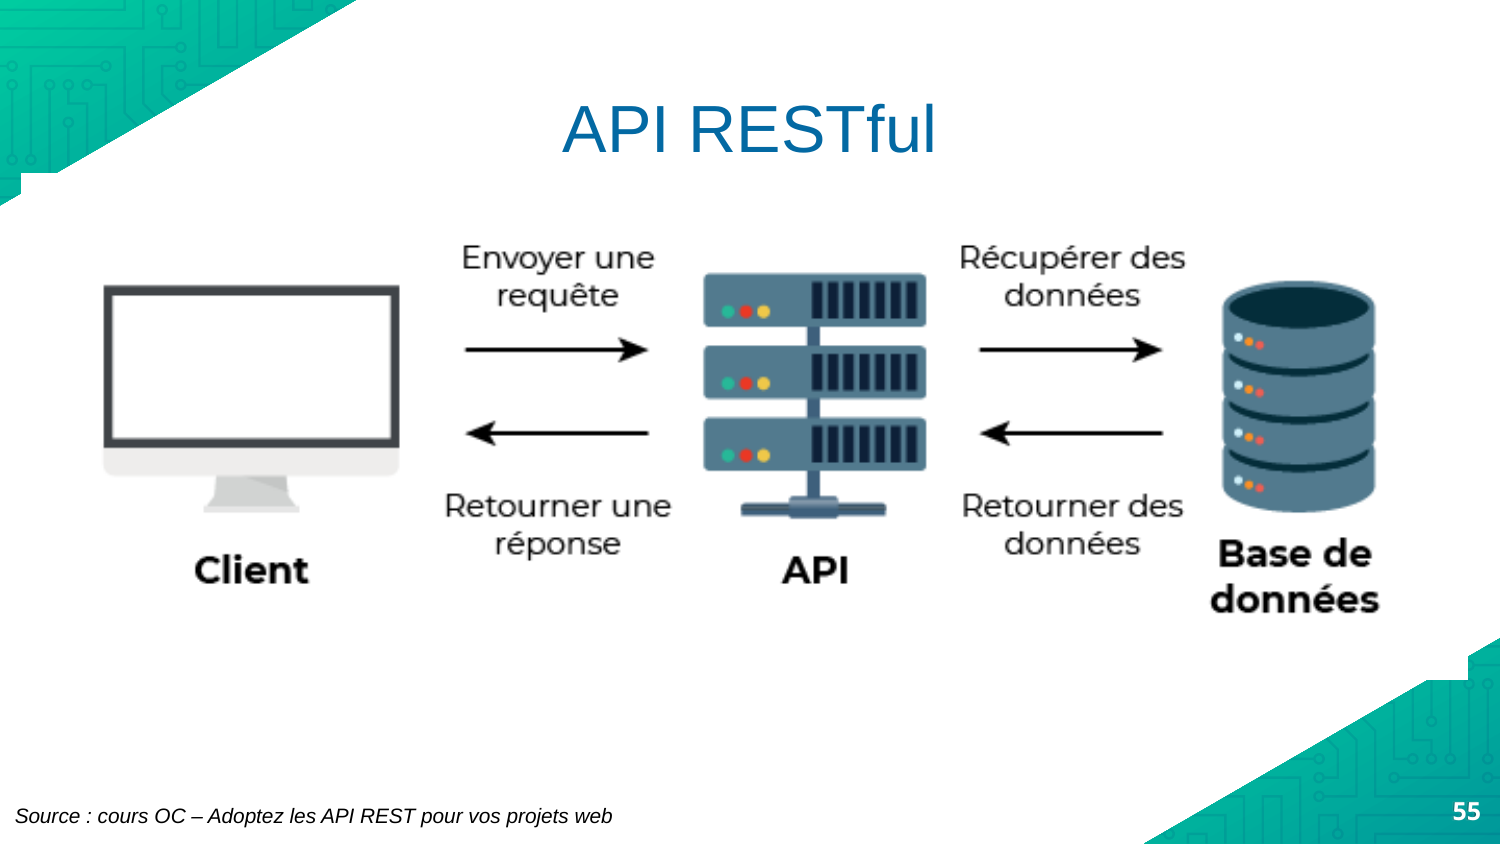

API RESTful
Source : cours OC – Adoptez les API REST pour vos projets web